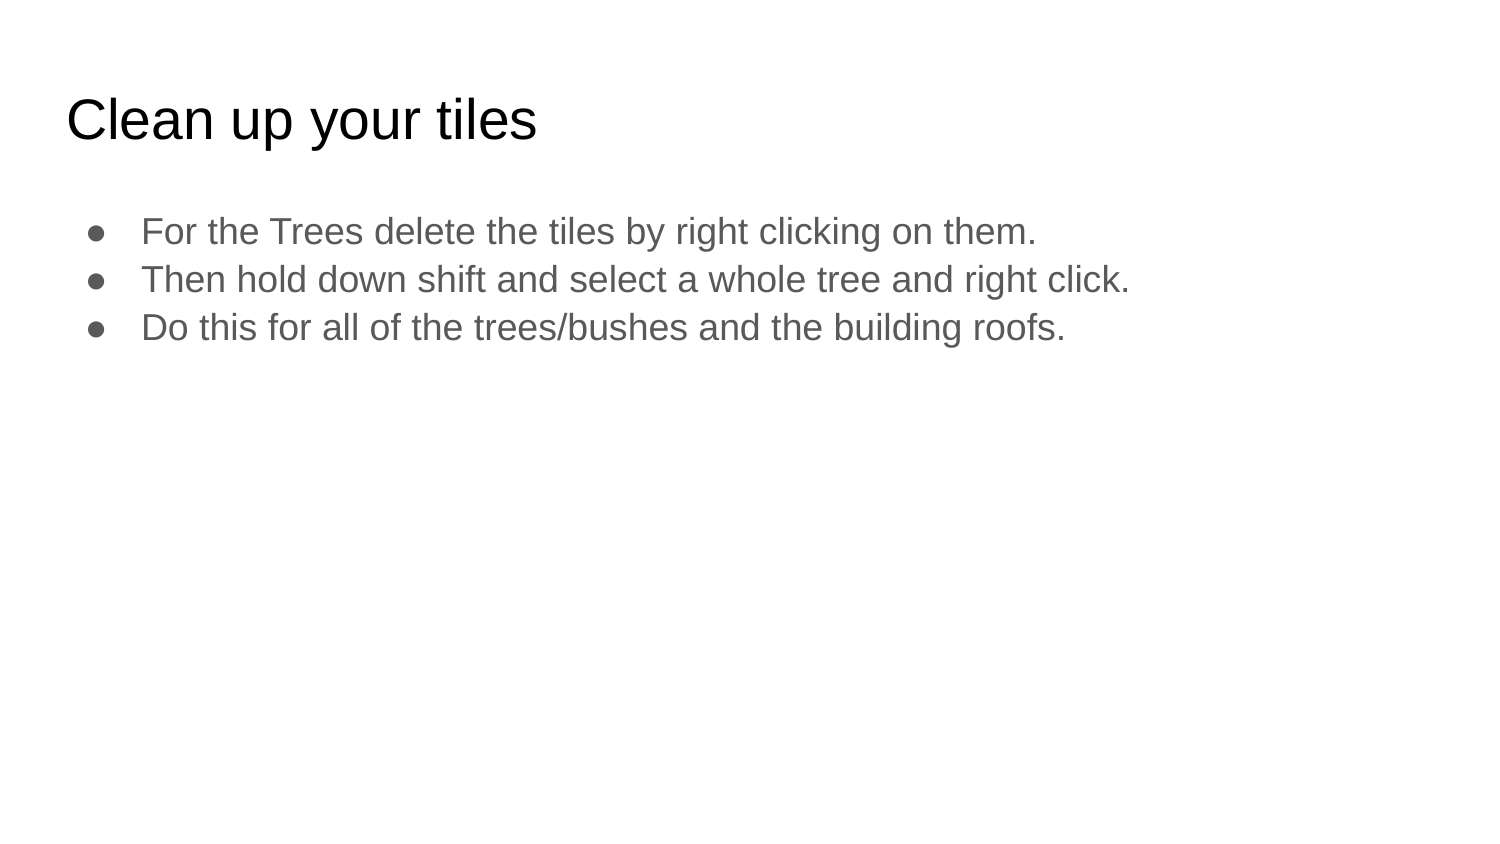

# Clean up your tiles
For the Trees delete the tiles by right clicking on them.
Then hold down shift and select a whole tree and right click.
Do this for all of the trees/bushes and the building roofs.